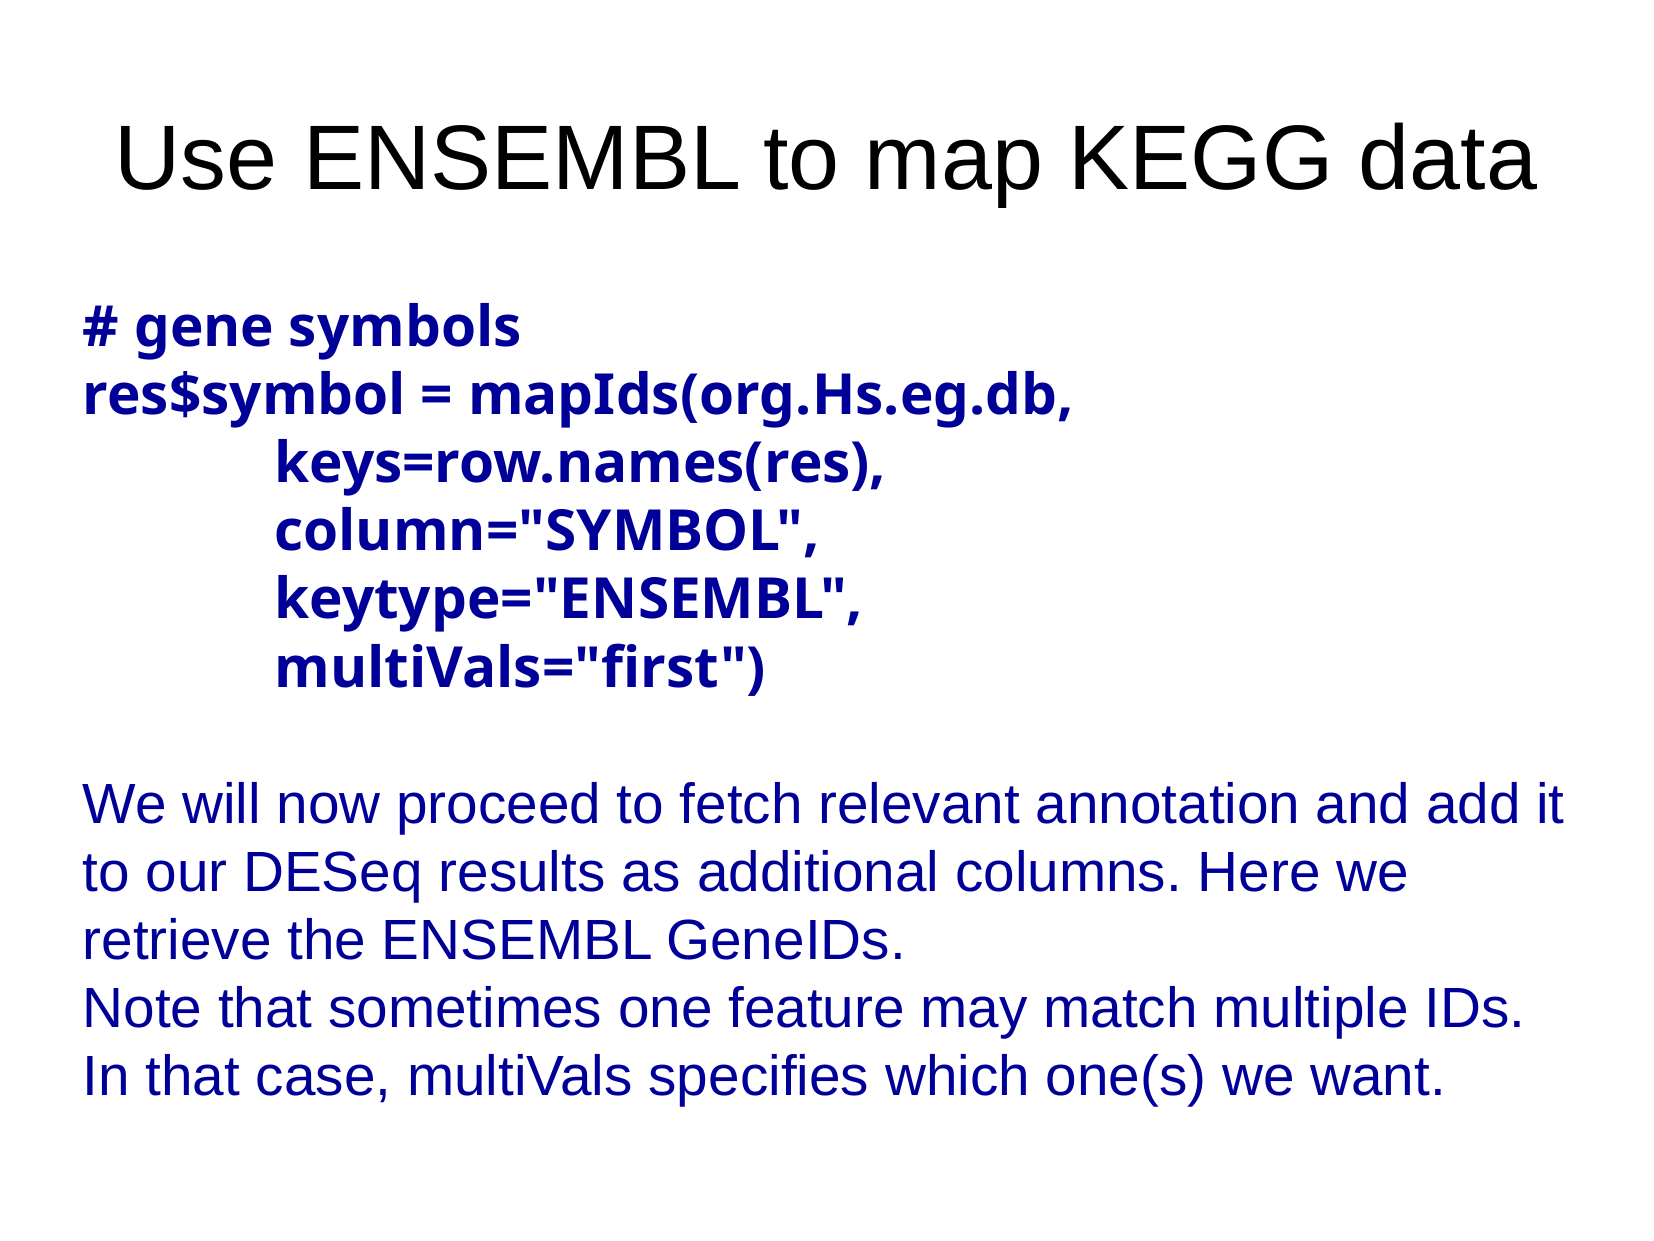

Use ENSEMBL to map KEGG data
# gene symbols
res$symbol = mapIds(org.Hs.eg.db,
 keys=row.names(res),
 column="SYMBOL",
 keytype="ENSEMBL",
 multiVals="first")
We will now proceed to fetch relevant annotation and add it to our DESeq results as additional columns. Here we retrieve the ENSEMBL GeneIDs.
Note that sometimes one feature may match multiple IDs. In that case, multiVals specifies which one(s) we want.